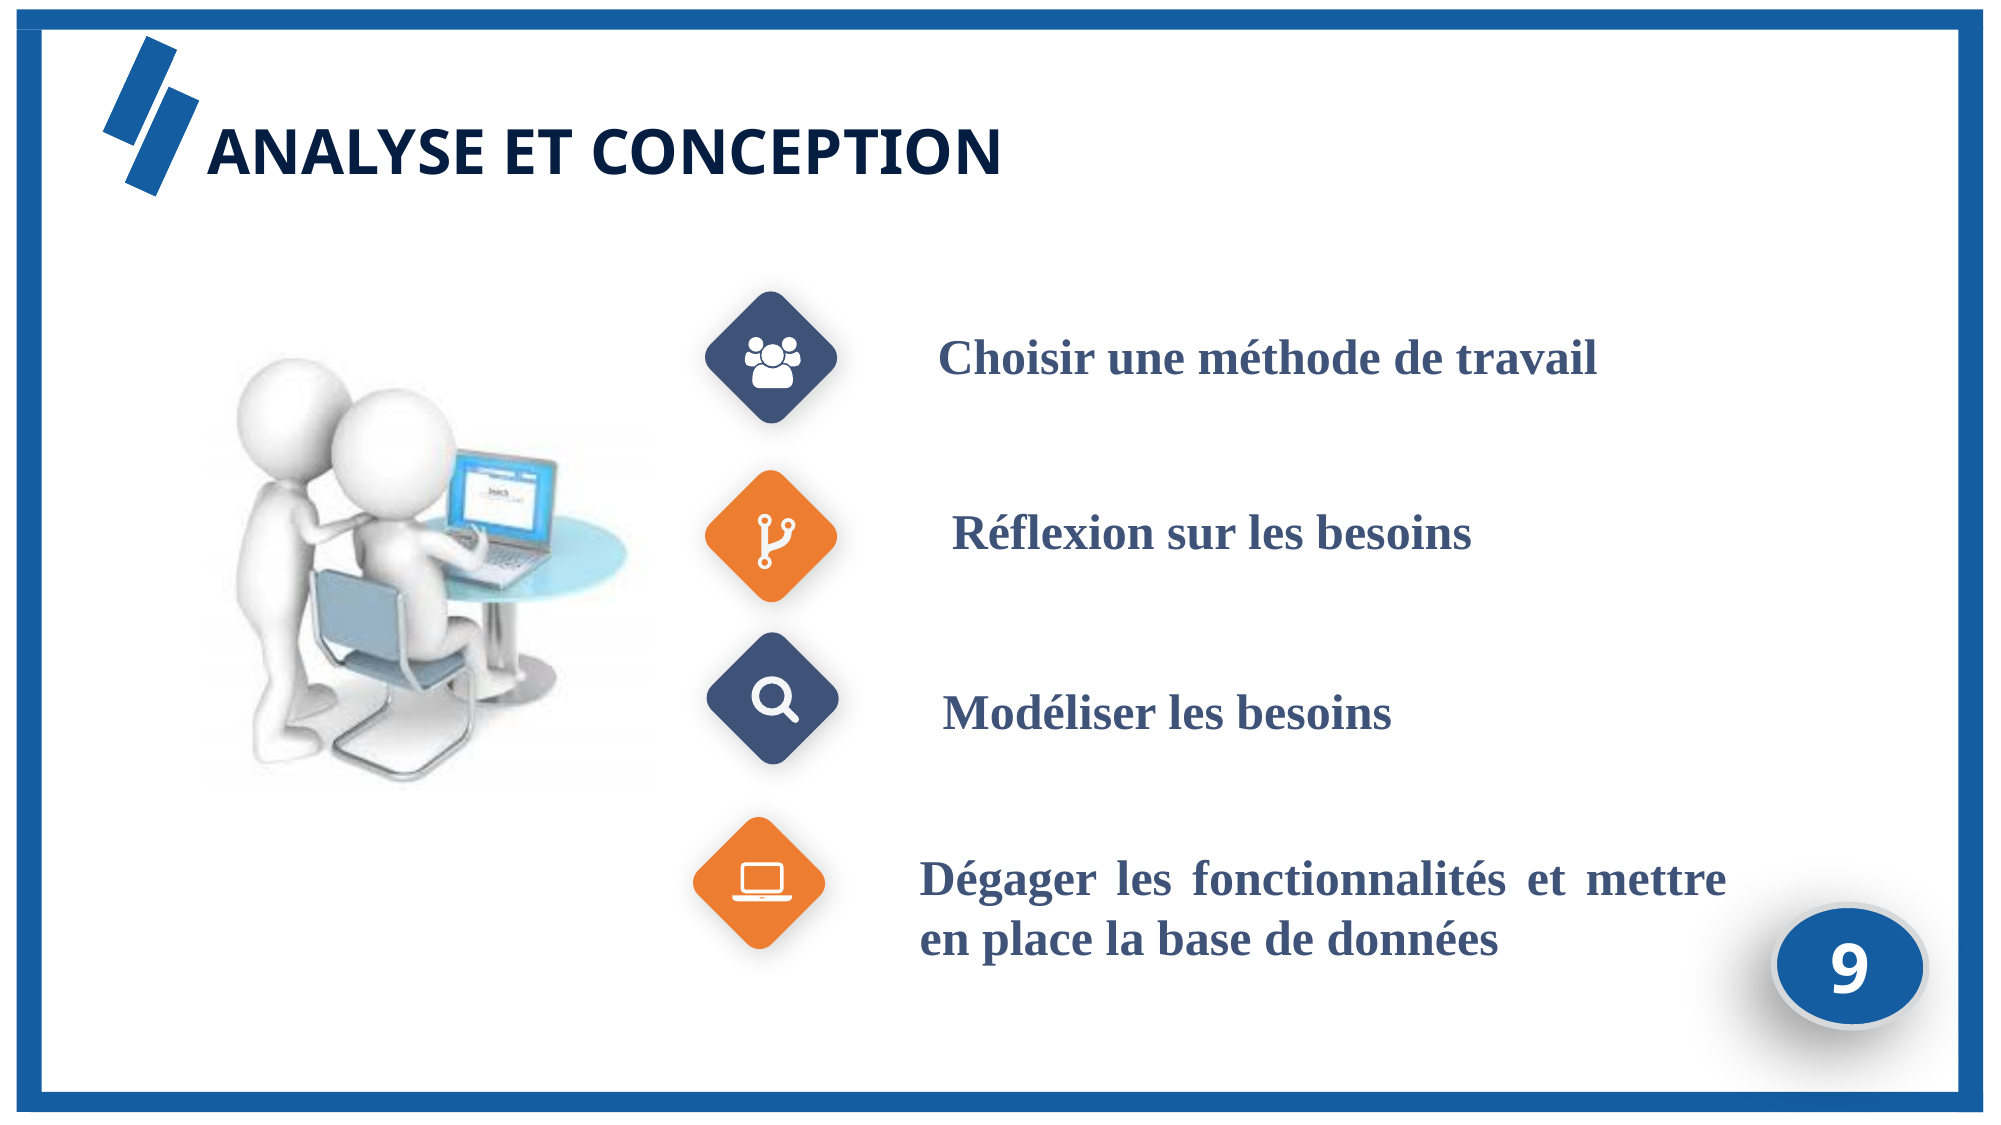

ANALYSE ET CONCEPTION
 Choisir une méthode de travail
Réflexion sur les besoins
Modéliser les besoins
Dégager les fonctionnalités et mettre en place la base de données
9